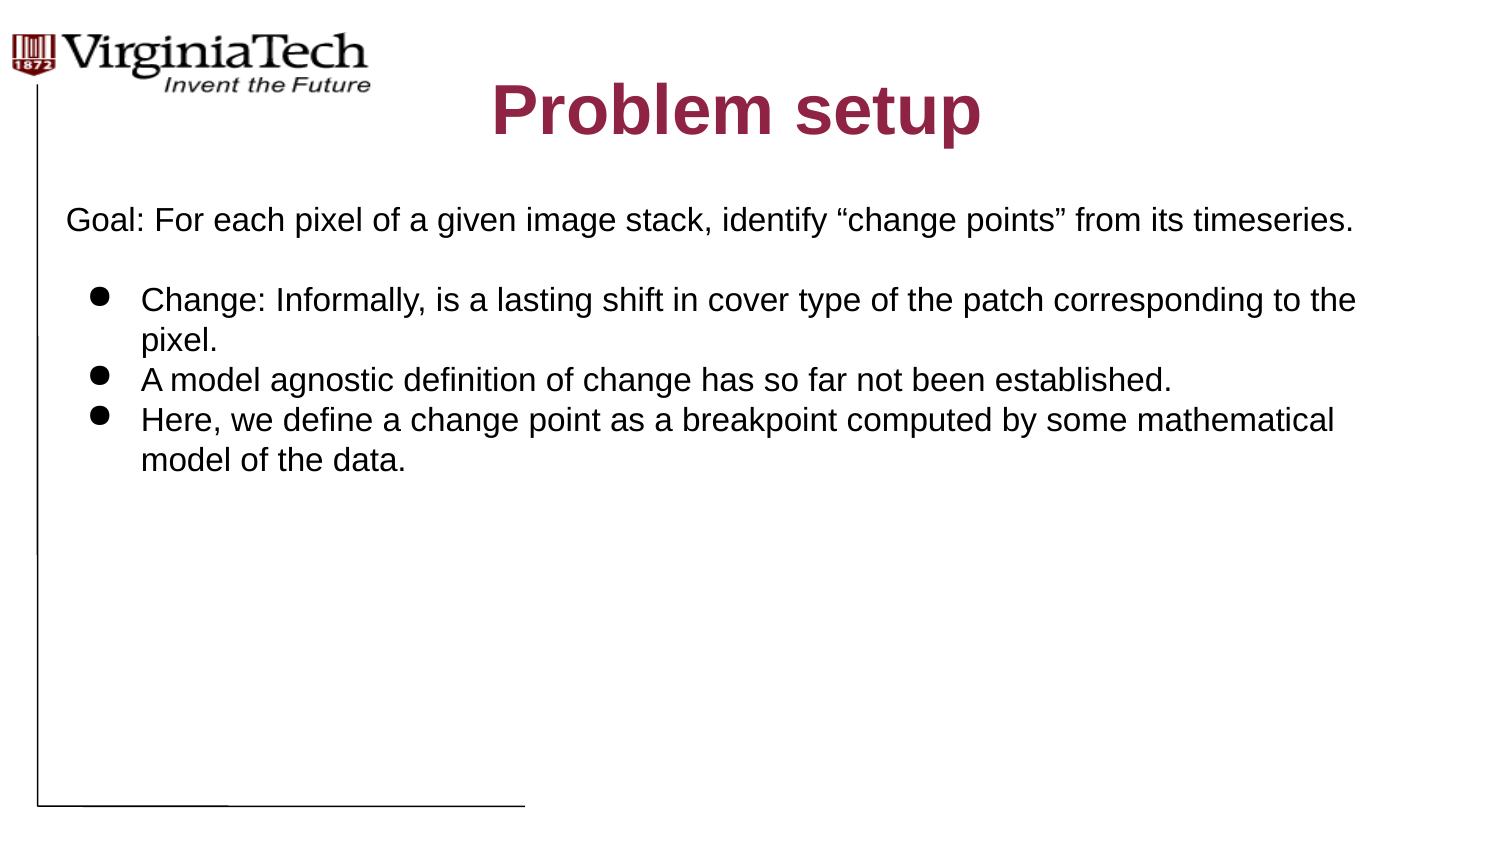

# Problem setup
Goal: For each pixel of a given image stack, identify “change points” from its timeseries.
Change: Informally, is a lasting shift in cover type of the patch corresponding to the pixel.
A model agnostic definition of change has so far not been established.
Here, we define a change point as a breakpoint computed by some mathematical model of the data.